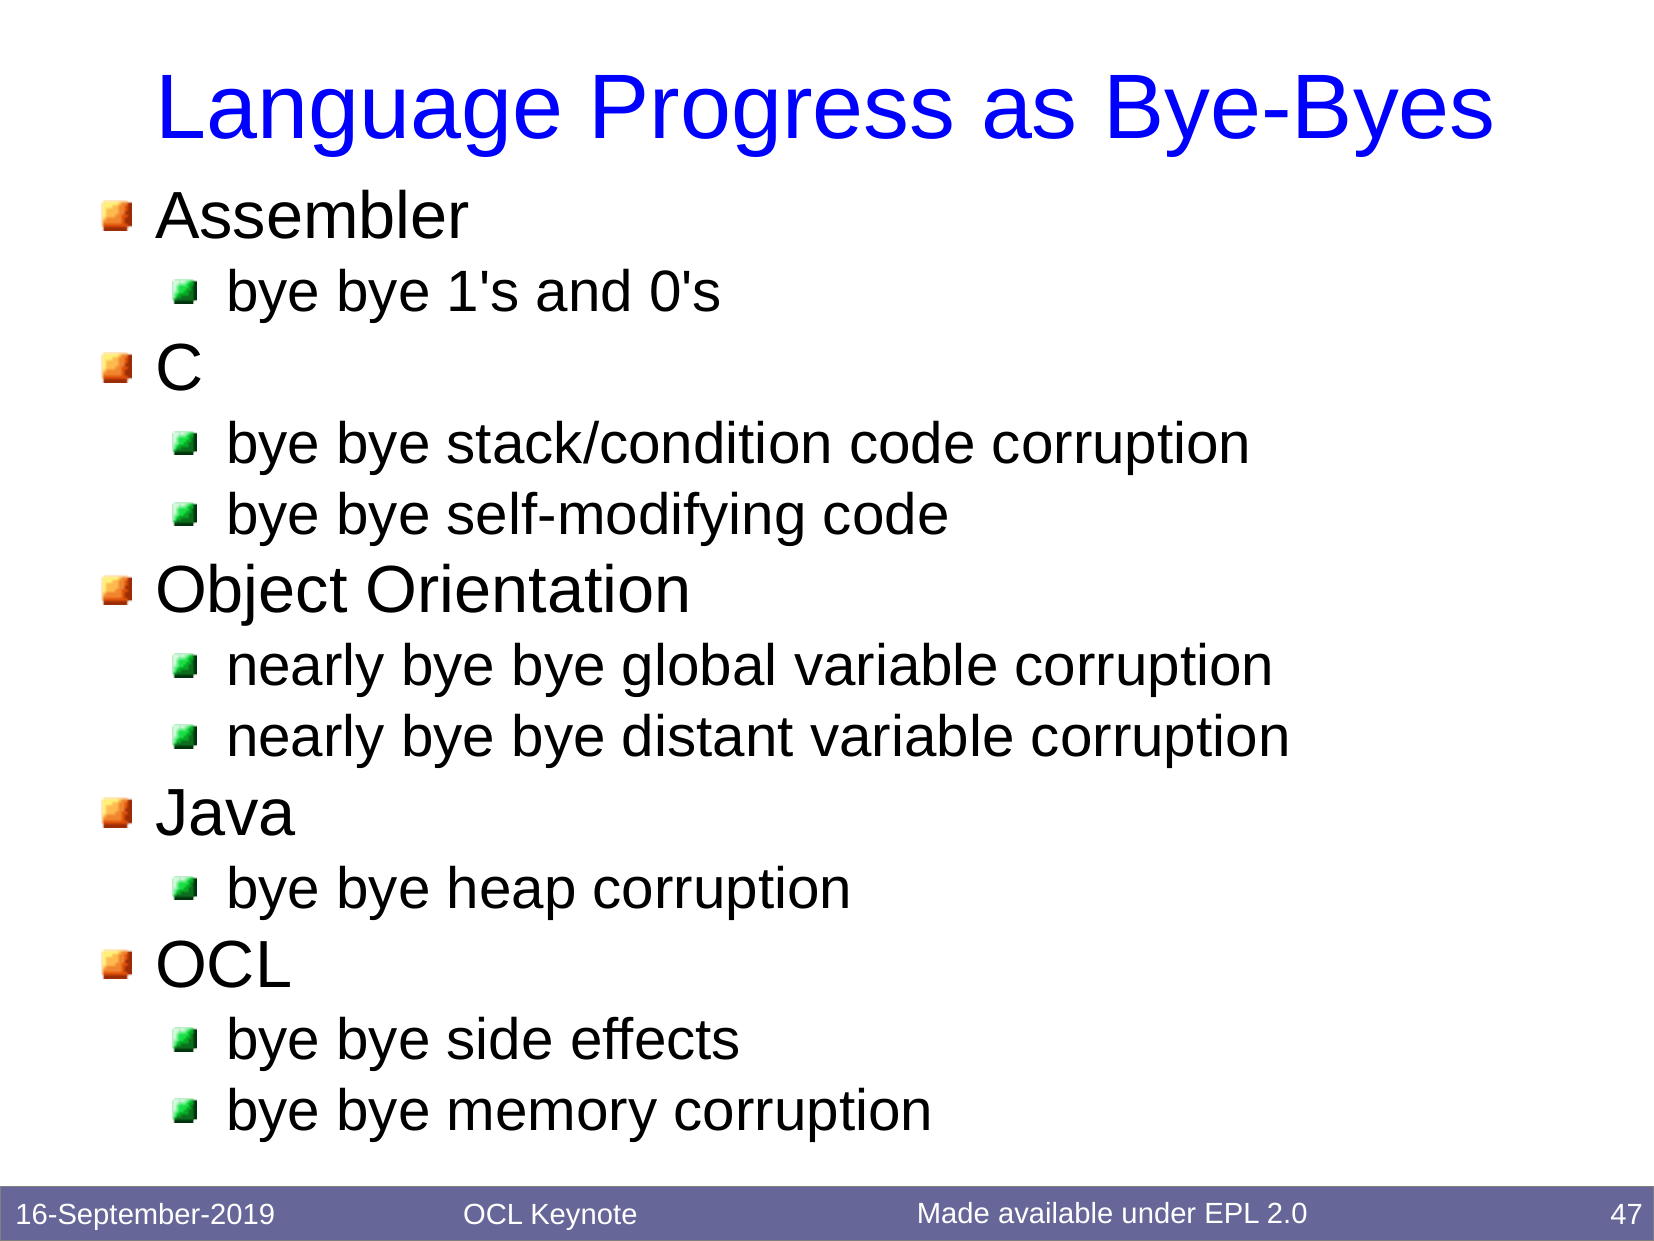

# Language Progress as Bye-Byes
Assembler
bye bye 1's and 0's
C
bye bye stack/condition code corruption
bye bye self-modifying code
Object Orientation
nearly bye bye global variable corruption
nearly bye bye distant variable corruption
Java
bye bye heap corruption
OCL
bye bye side effects
bye bye memory corruption
16-September-2019
OCL Keynote
47